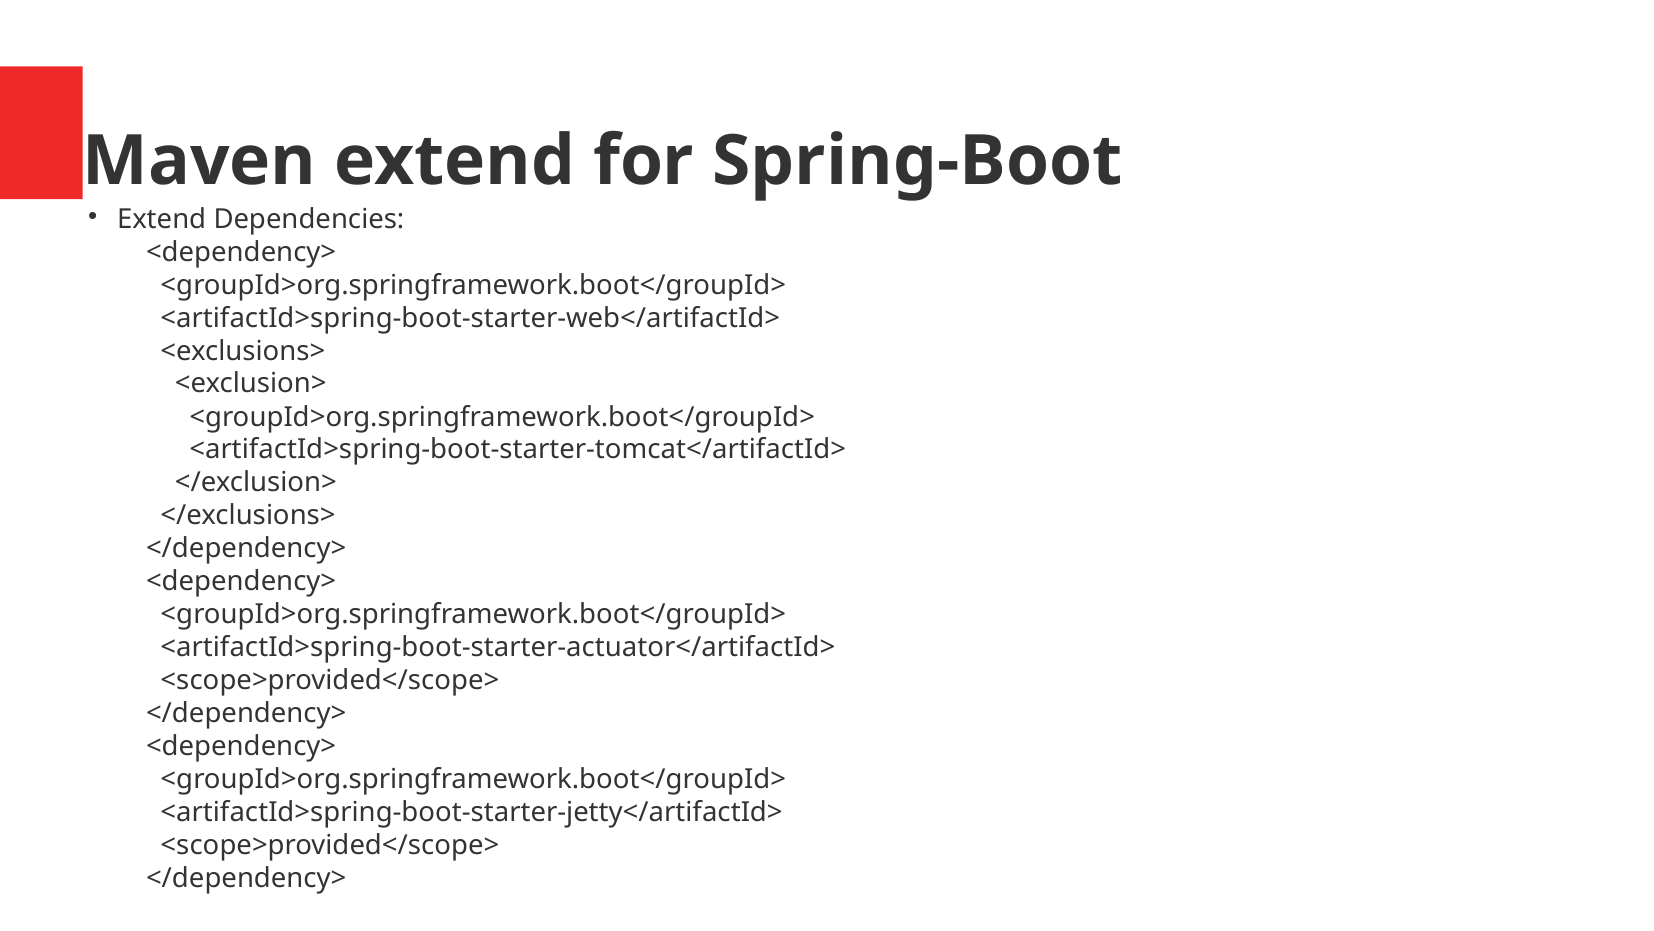

# Maven extend for Spring-Boot
Extend Dependencies:
 <dependency>
 <groupId>org.springframework.boot</groupId>
 <artifactId>spring-boot-starter-web</artifactId>
 <exclusions>
 <exclusion>
 <groupId>org.springframework.boot</groupId>
 <artifactId>spring-boot-starter-tomcat</artifactId>
 </exclusion>
 </exclusions>
 </dependency>
 <dependency>
 <groupId>org.springframework.boot</groupId>
 <artifactId>spring-boot-starter-actuator</artifactId>
 <scope>provided</scope>
 </dependency>
 <dependency>
 <groupId>org.springframework.boot</groupId>
 <artifactId>spring-boot-starter-jetty</artifactId>
 <scope>provided</scope>
 </dependency>